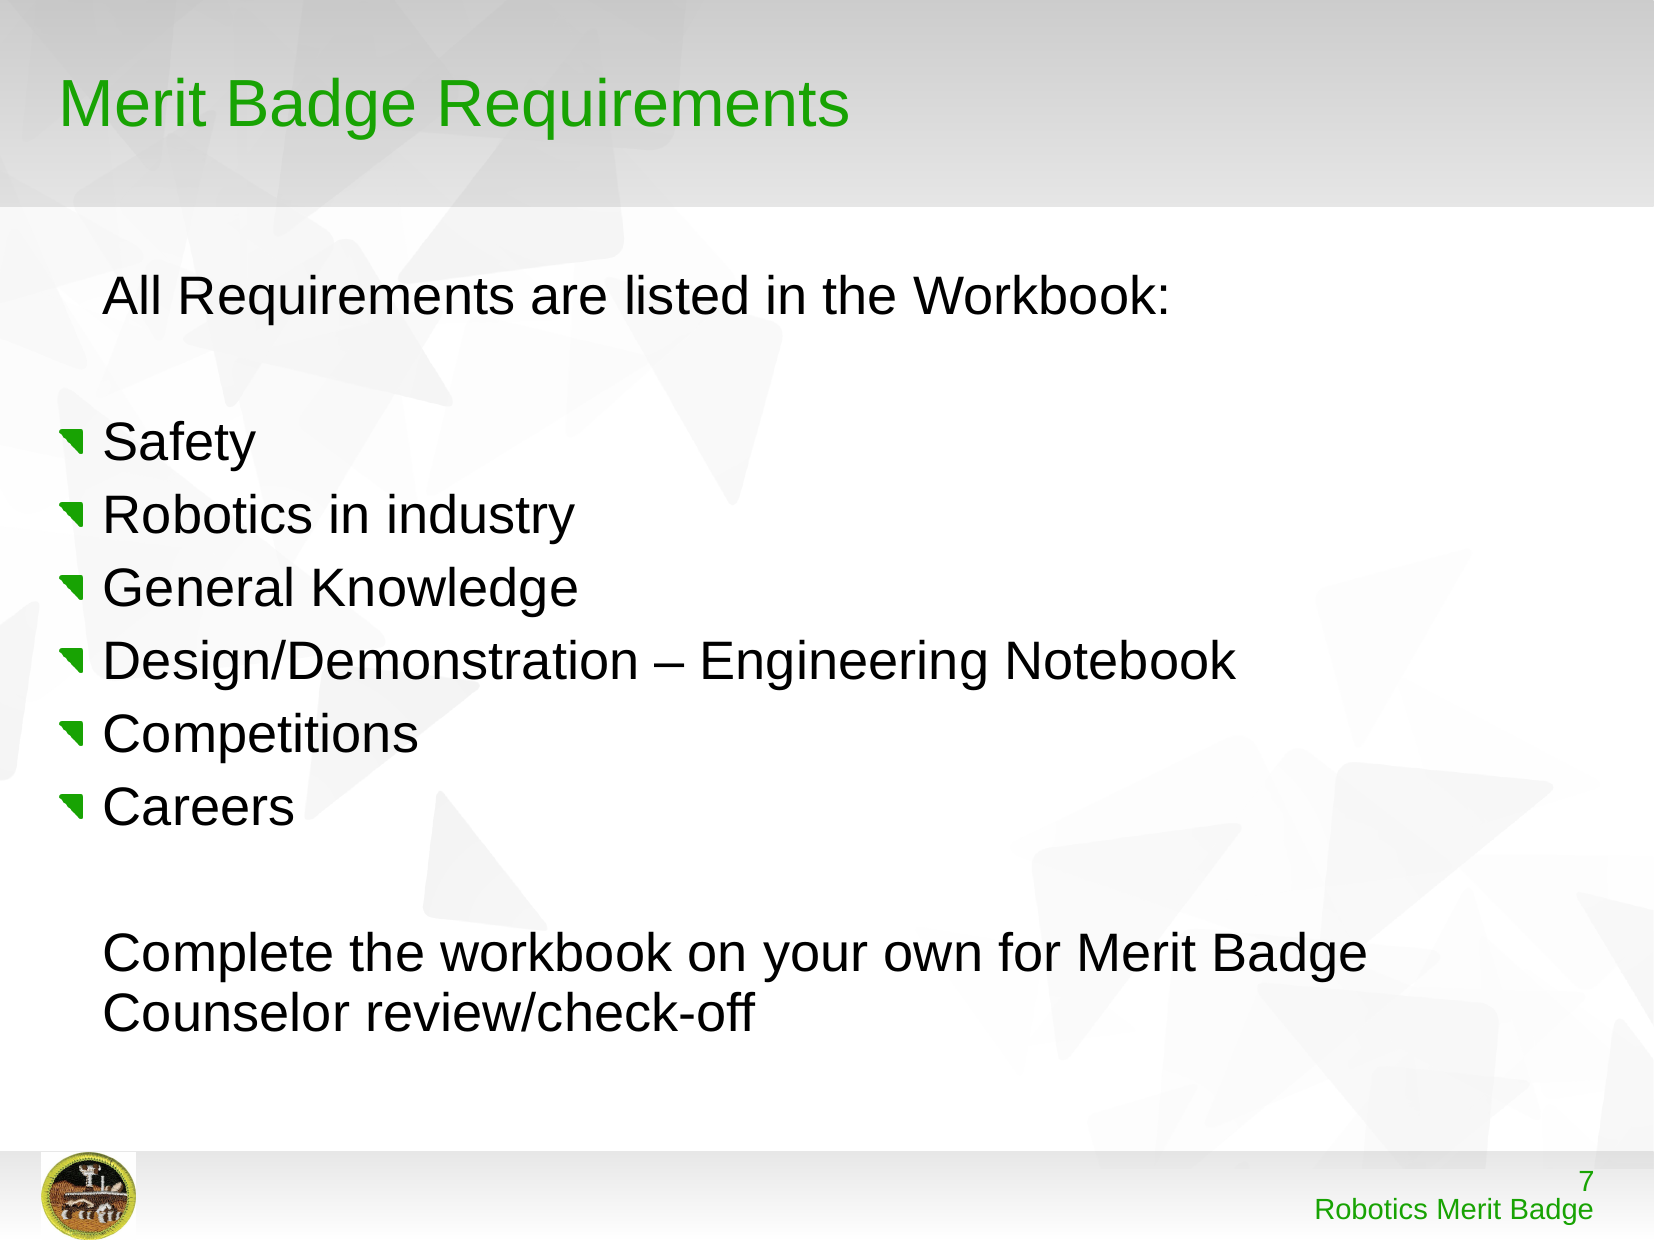

# Merit Badge Requirements
All Requirements are listed in the Workbook:
Safety
Robotics in industry
General Knowledge
Design/Demonstration – Engineering Notebook
Competitions
Careers
Complete the workbook on your own for Merit Badge Counselor review/check-off
7
Robotics Merit Badge